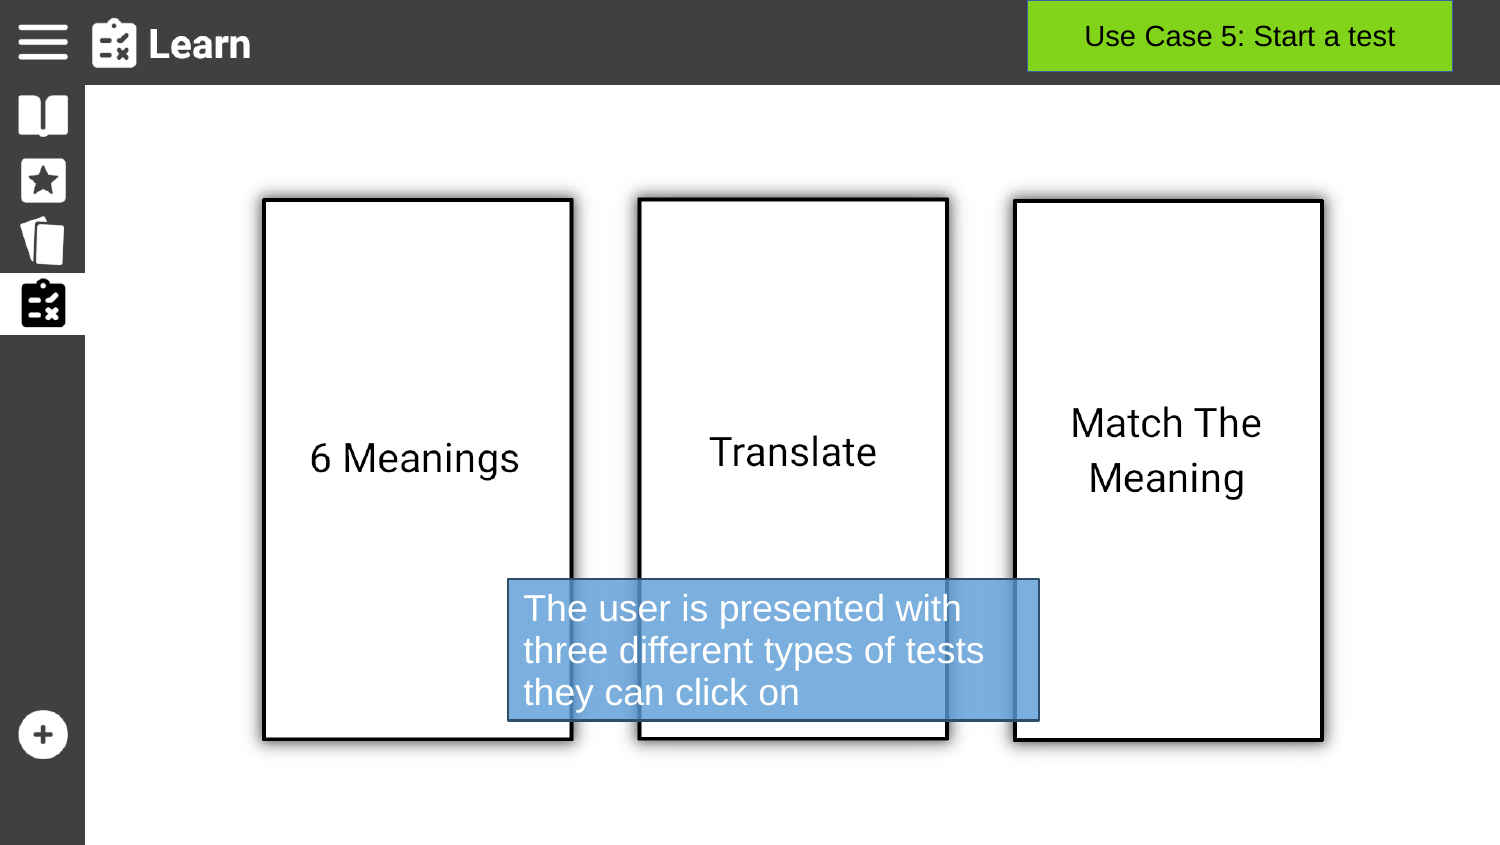

Use Case 5: Start a test
The user is presented with three different types of tests they can click on